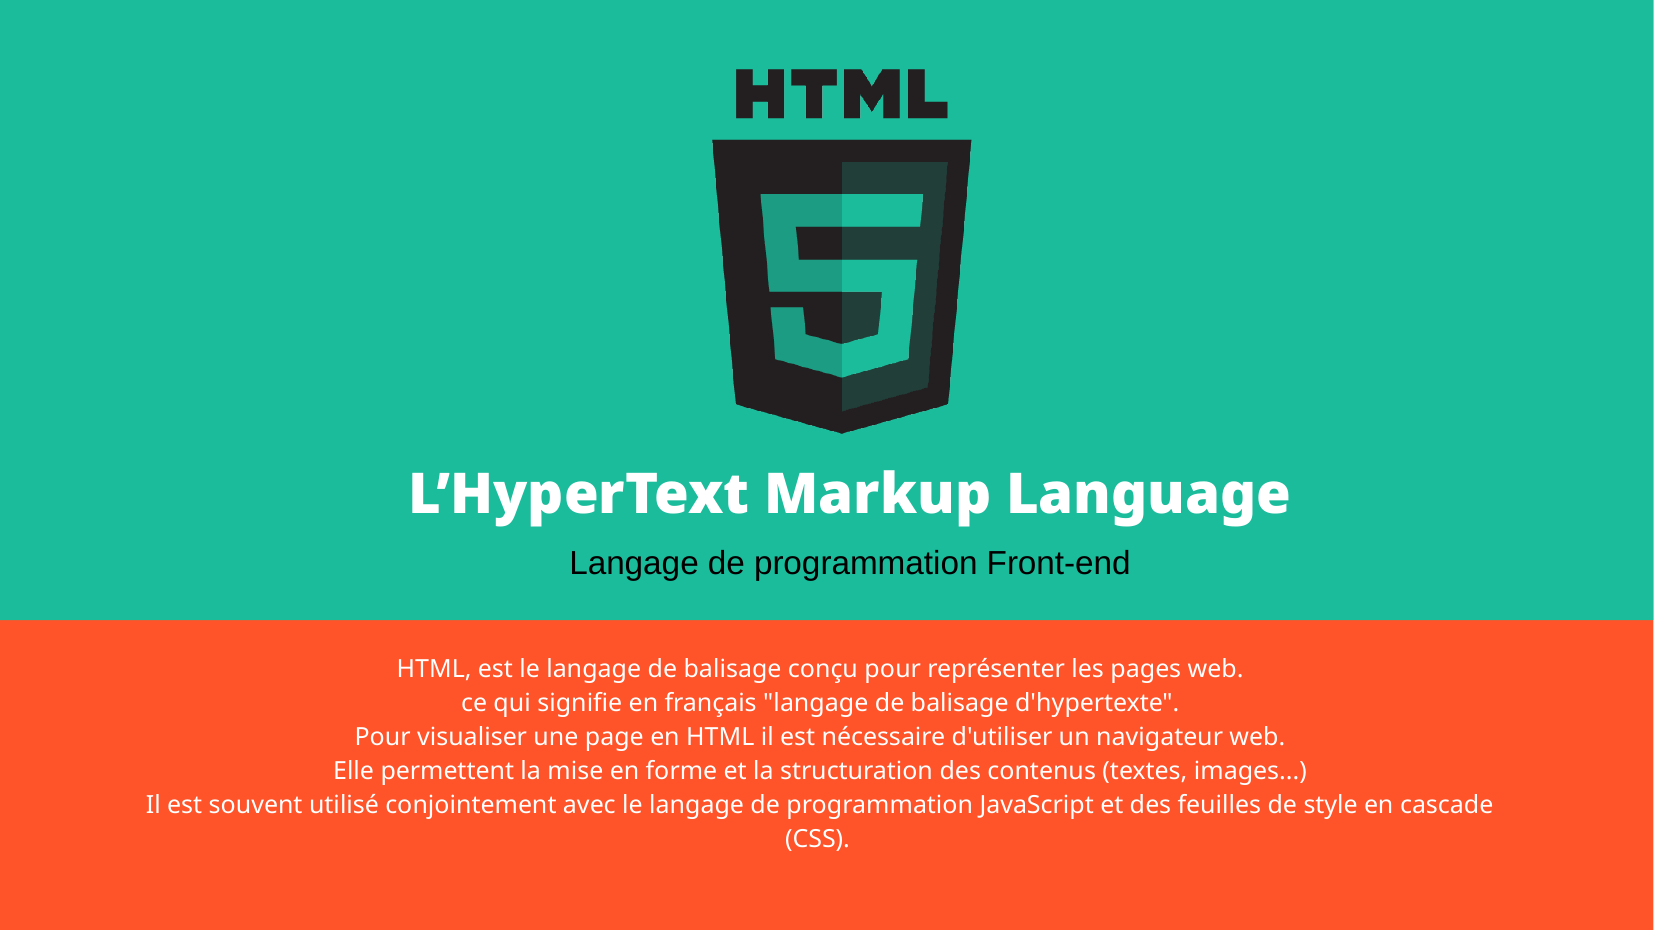

# L’HyperText Markup Language
Langage de programmation Front-end
HTML, est le langage de balisage conçu pour représenter les pages web.
ce qui signifie en français "langage de balisage d'hypertexte".
Pour visualiser une page en HTML il est nécessaire d'utiliser un navigateur web.
Elle permettent la mise en forme et la structuration des contenus (textes, images...)
Il est souvent utilisé conjointement avec le langage de programmation JavaScript et des feuilles de style en cascade (CSS).